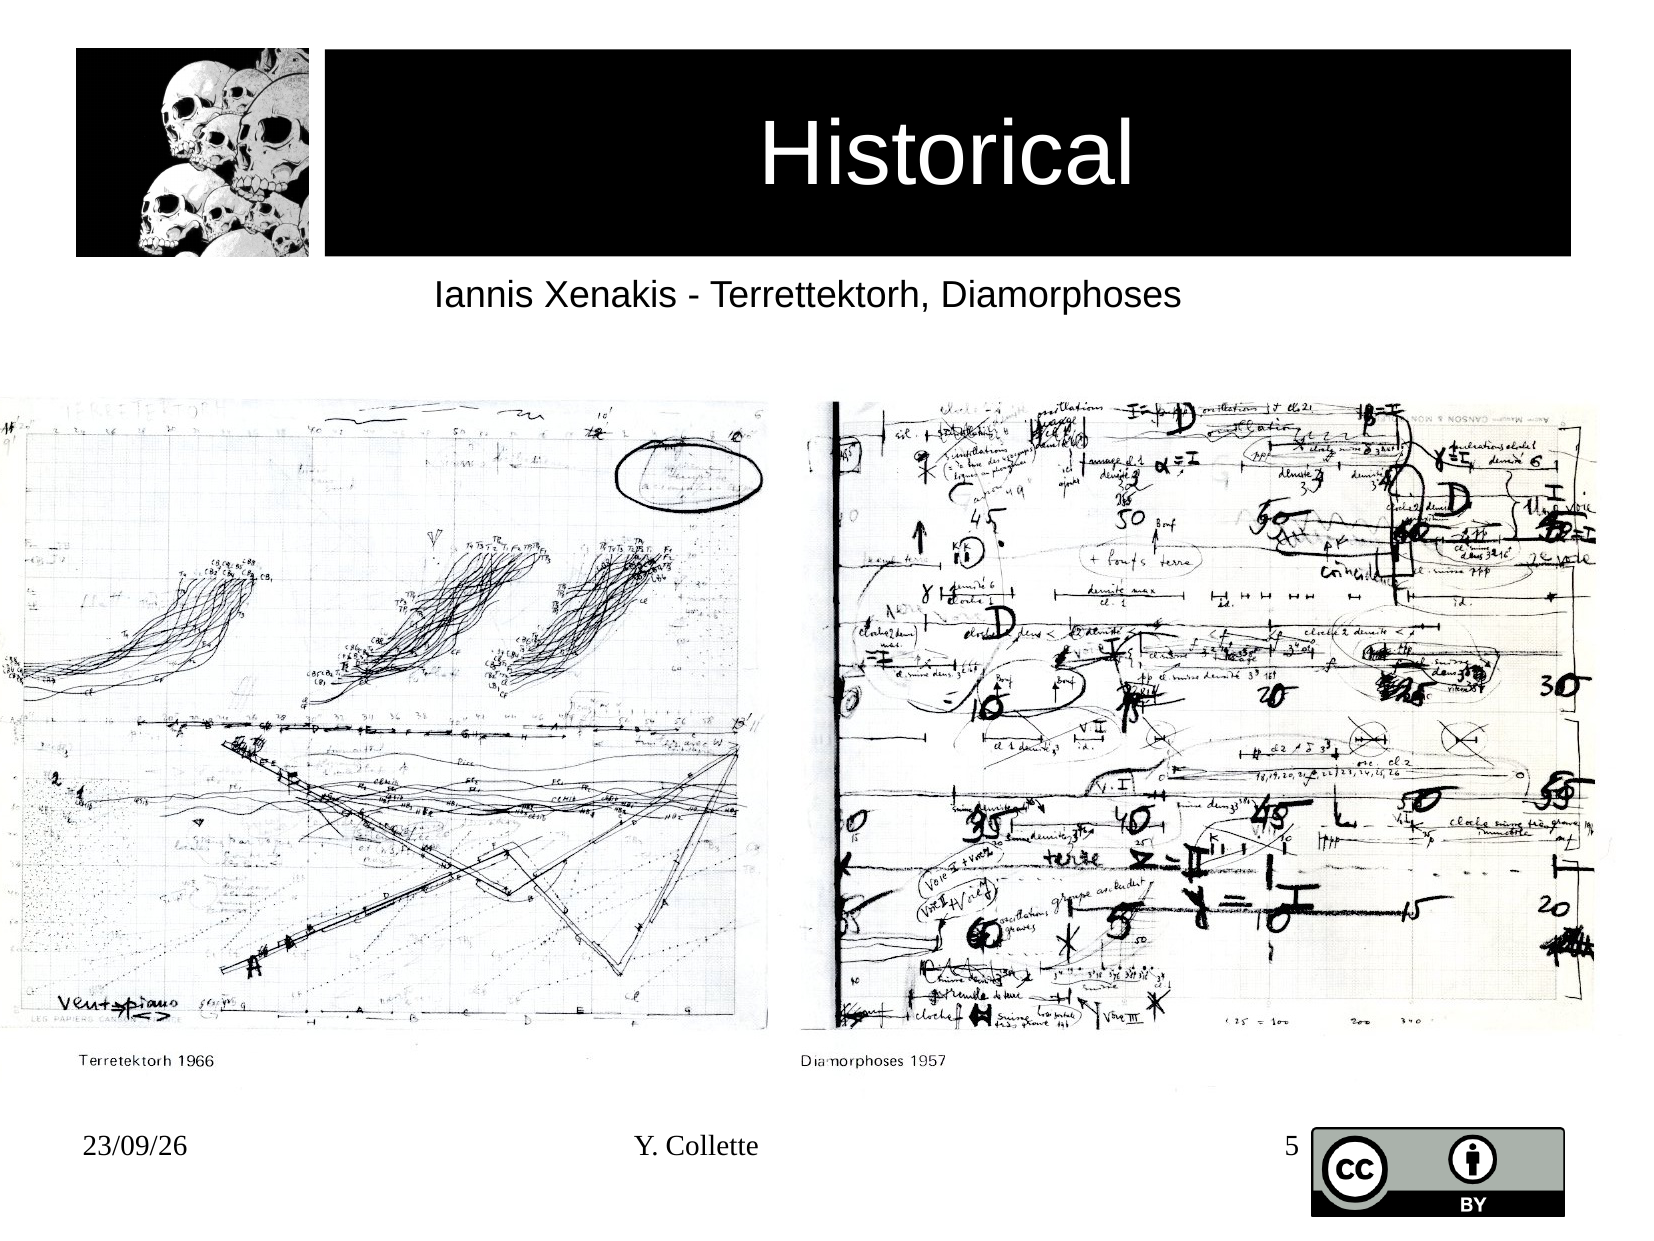

# Historical
Iannis Xenakis - Terrettektorh, Diamorphoses
Y. Collette
5